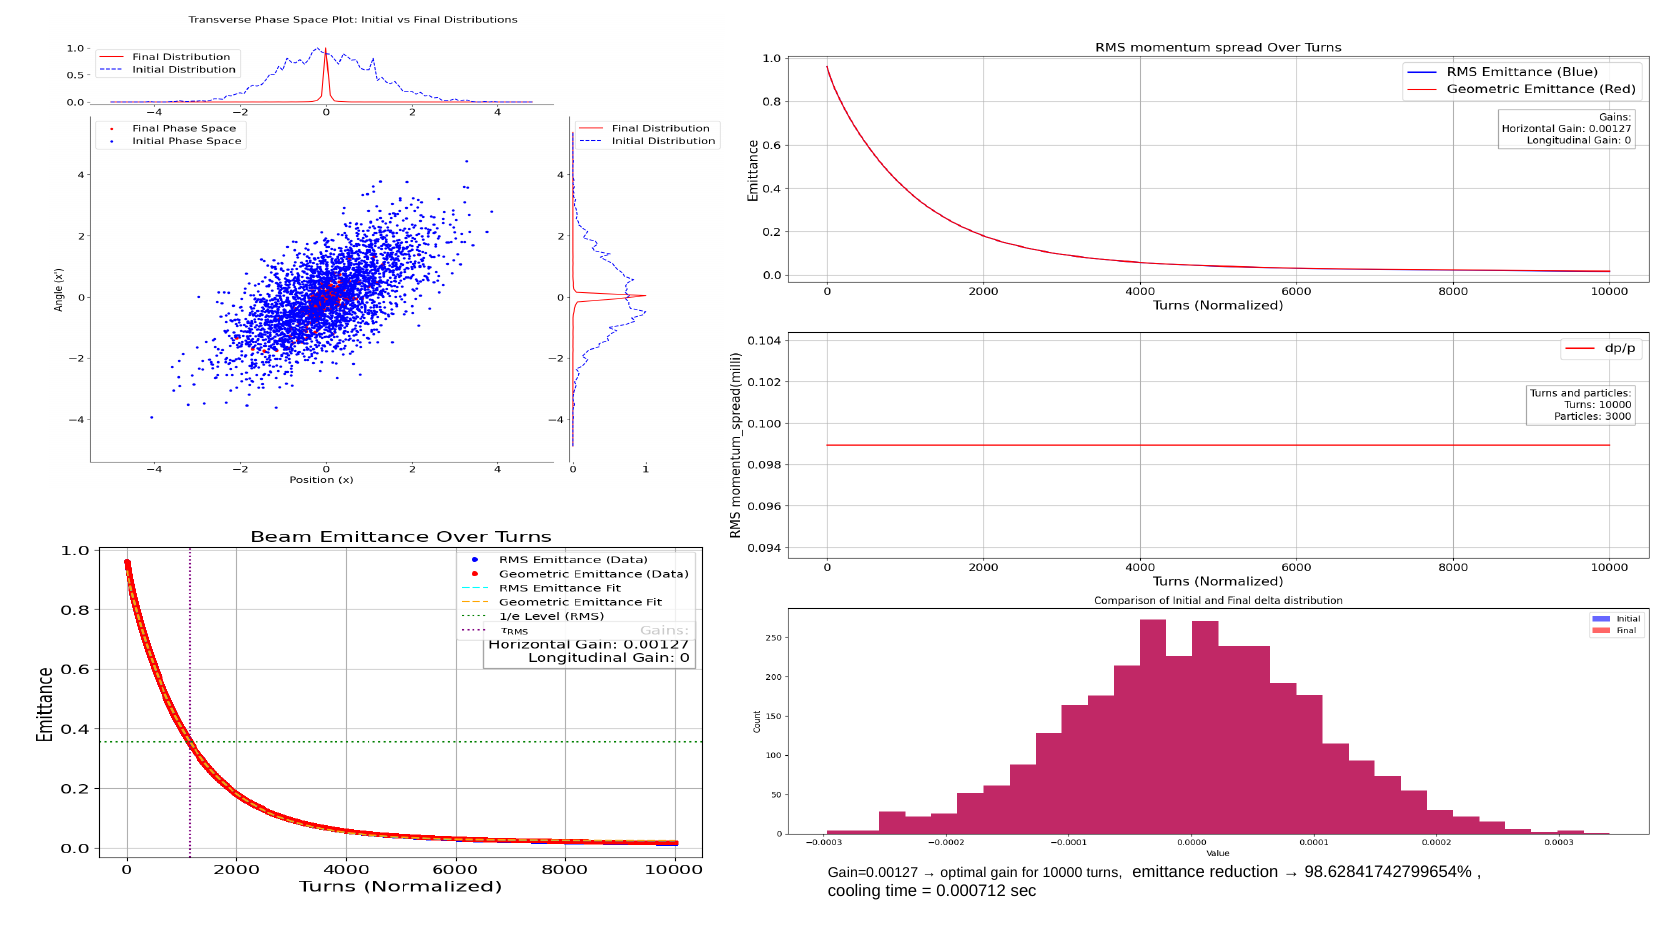

# Gain=0.00127 → optimal gain for 10000 turns, emittance reduction → 98.62841742799654% , cooling time = 0.000712 sec